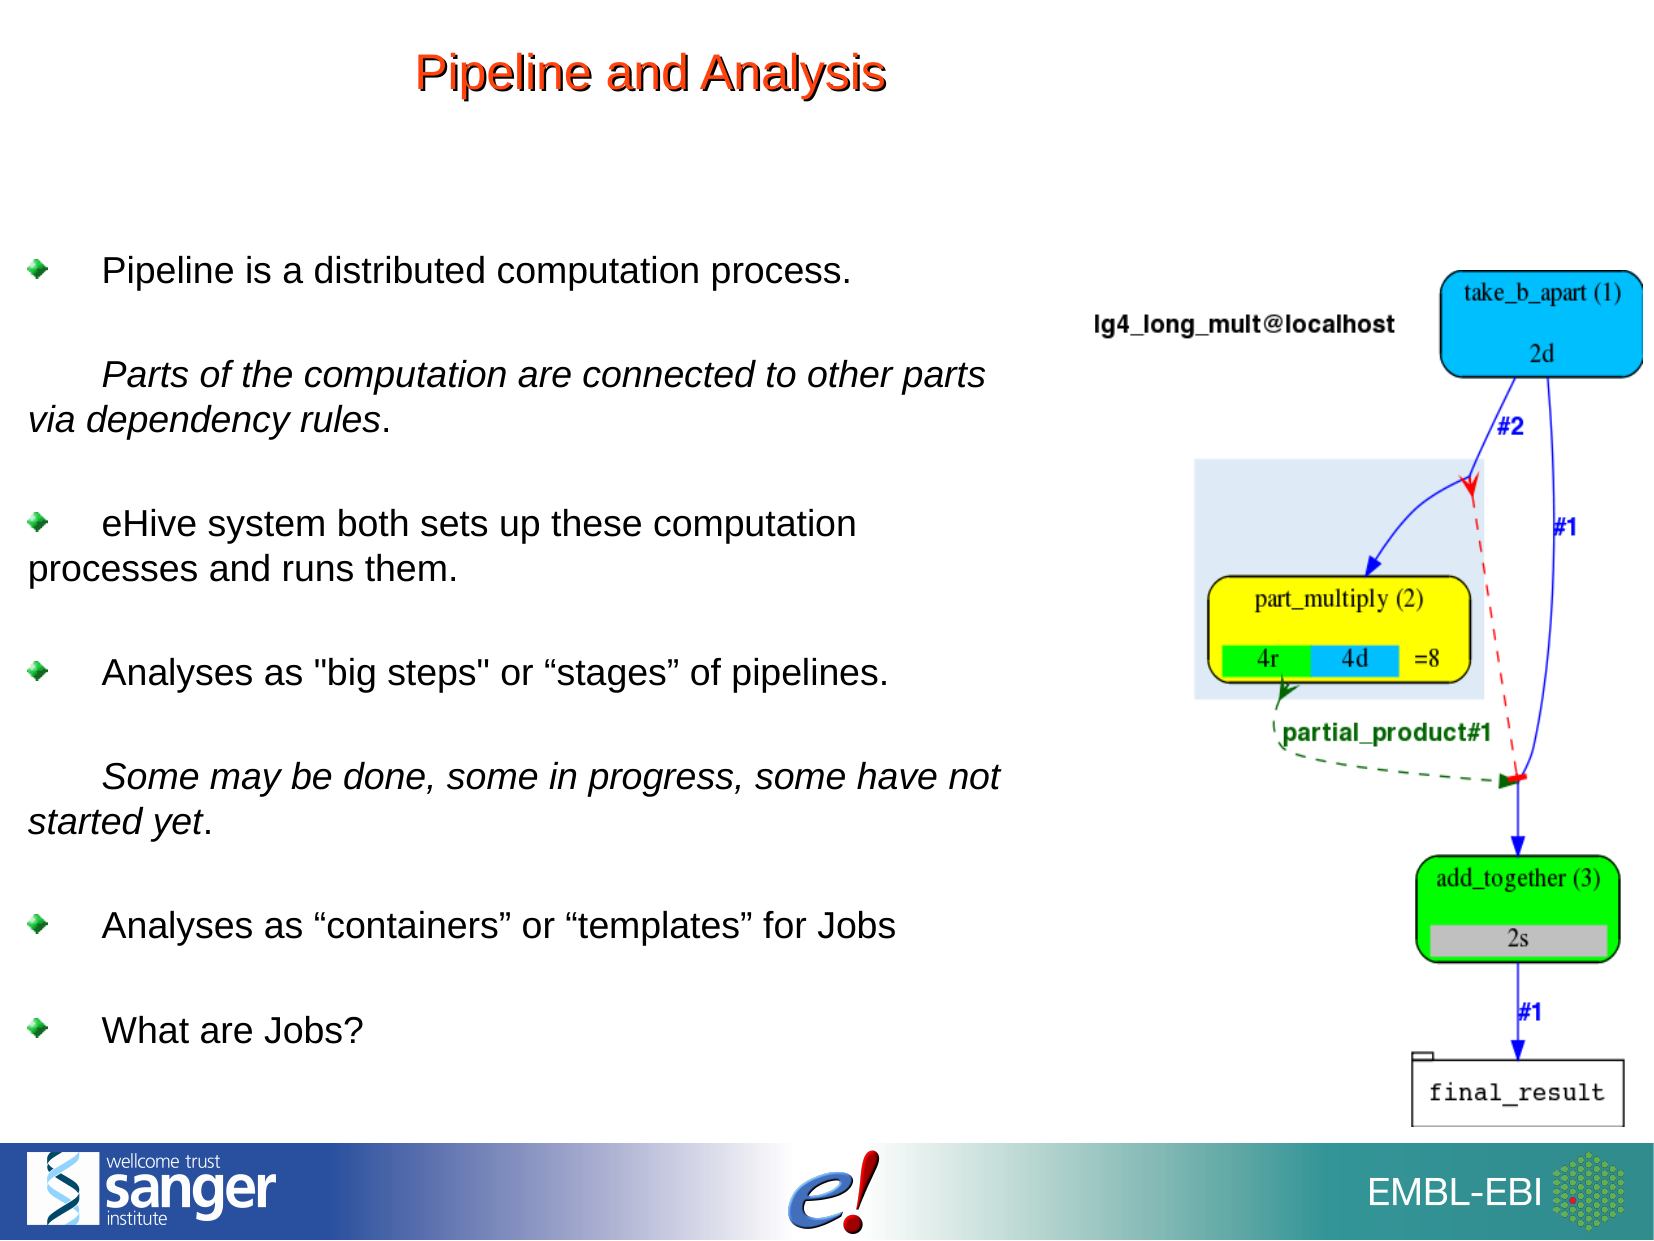

Pipeline and Analysis
	Pipeline is a distributed computation process.
	Parts of the computation are connected to other parts via dependency rules.
	eHive system both sets up these computation processes and runs them.
	Analyses as "big steps" or “stages” of pipelines.
	Some may be done, some in progress, some have not started yet.
	Analyses as “containers” or “templates” for Jobs
	What are Jobs?